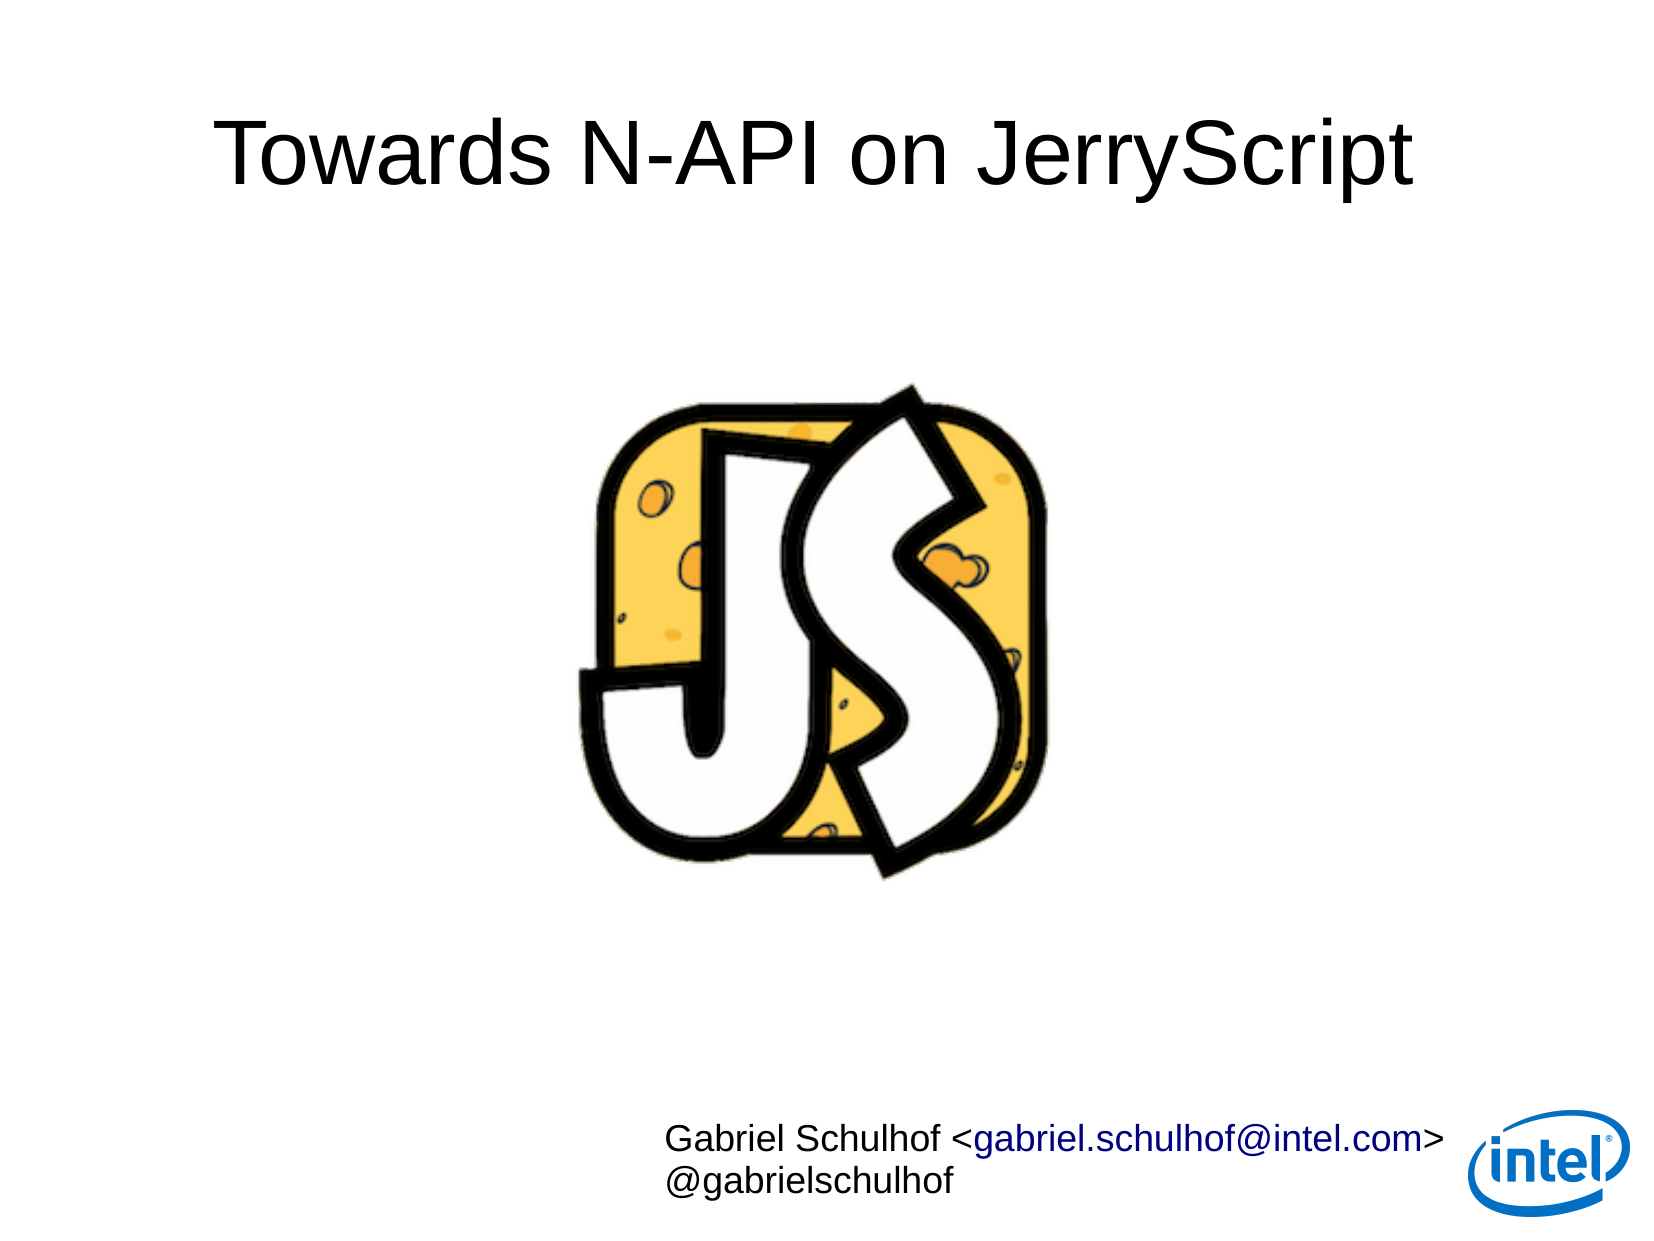

# Towards N-API on JerryScript
Gabriel Schulhof <gabriel.schulhof@intel.com>
@gabrielschulhof